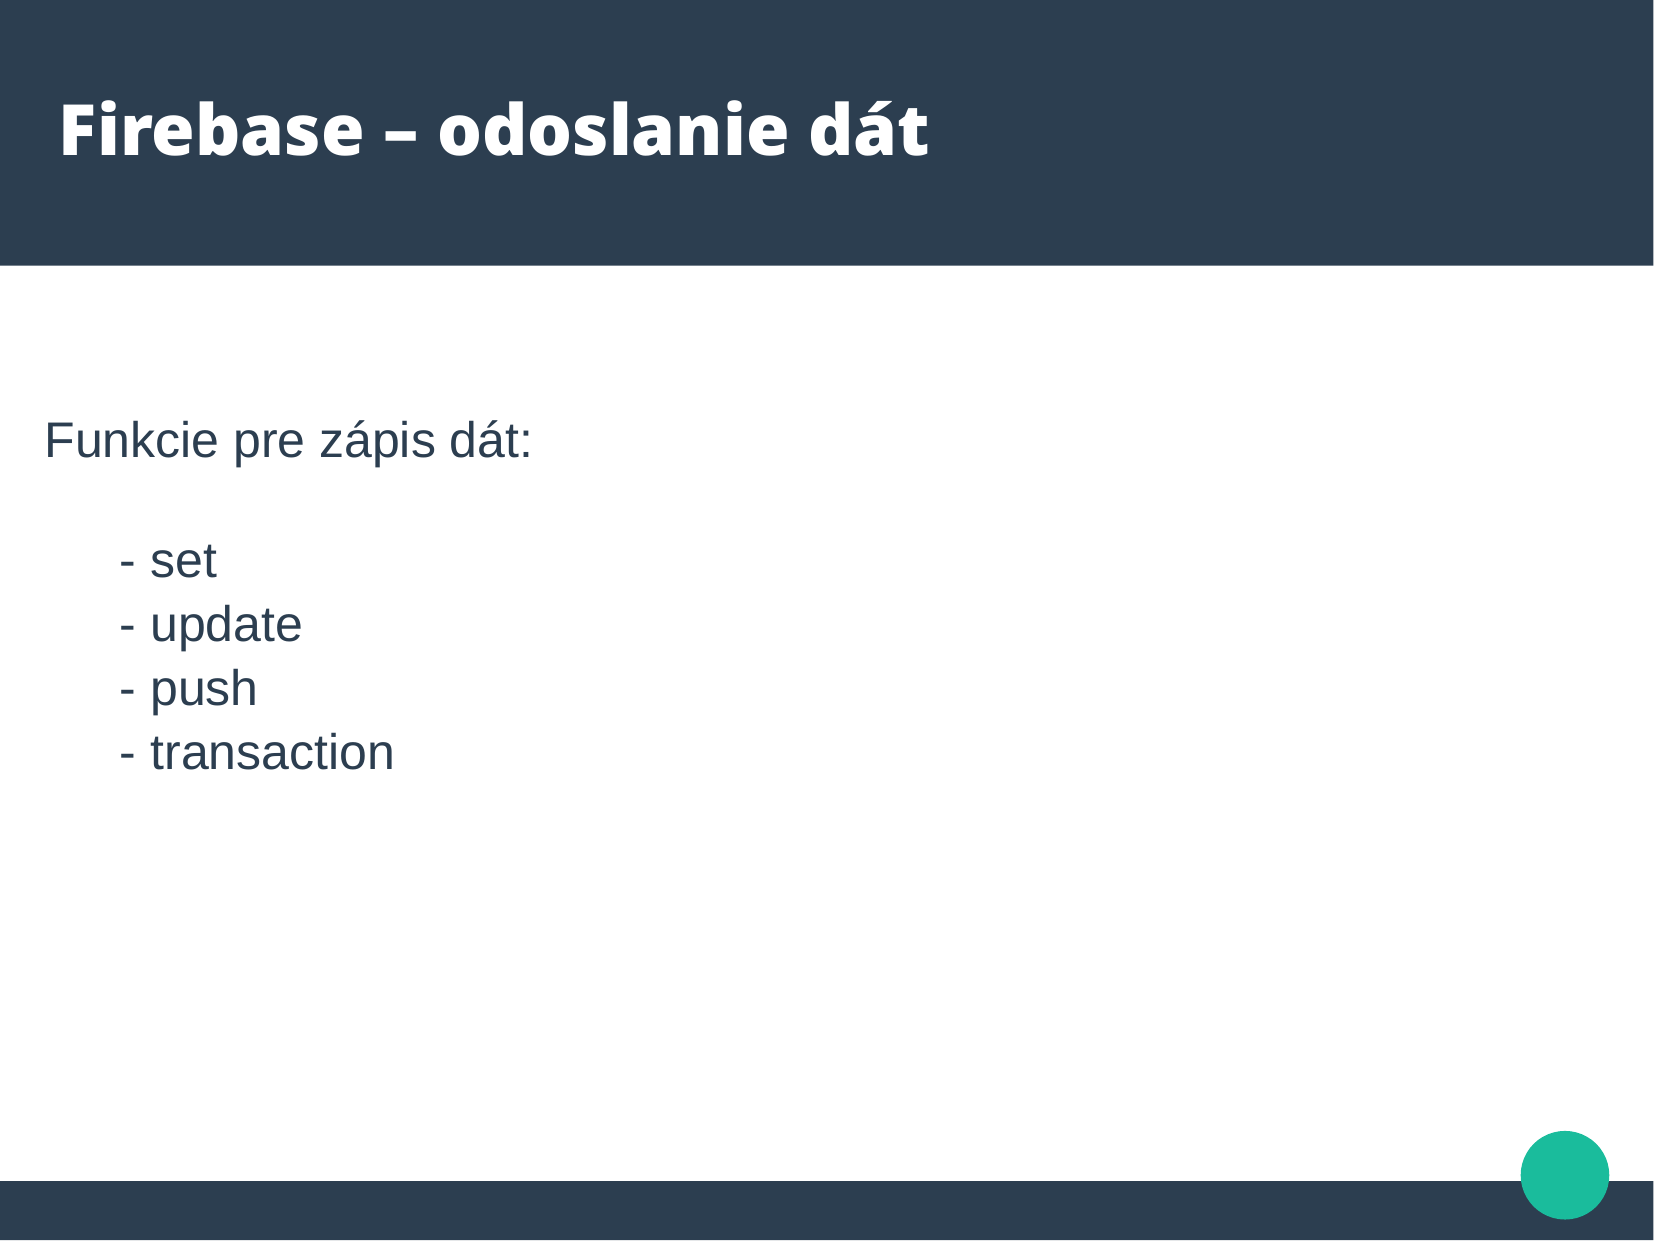

# Firebase – odoslanie dát
Funkcie pre zápis dát:
	- set
	- update
	- push
	- transaction